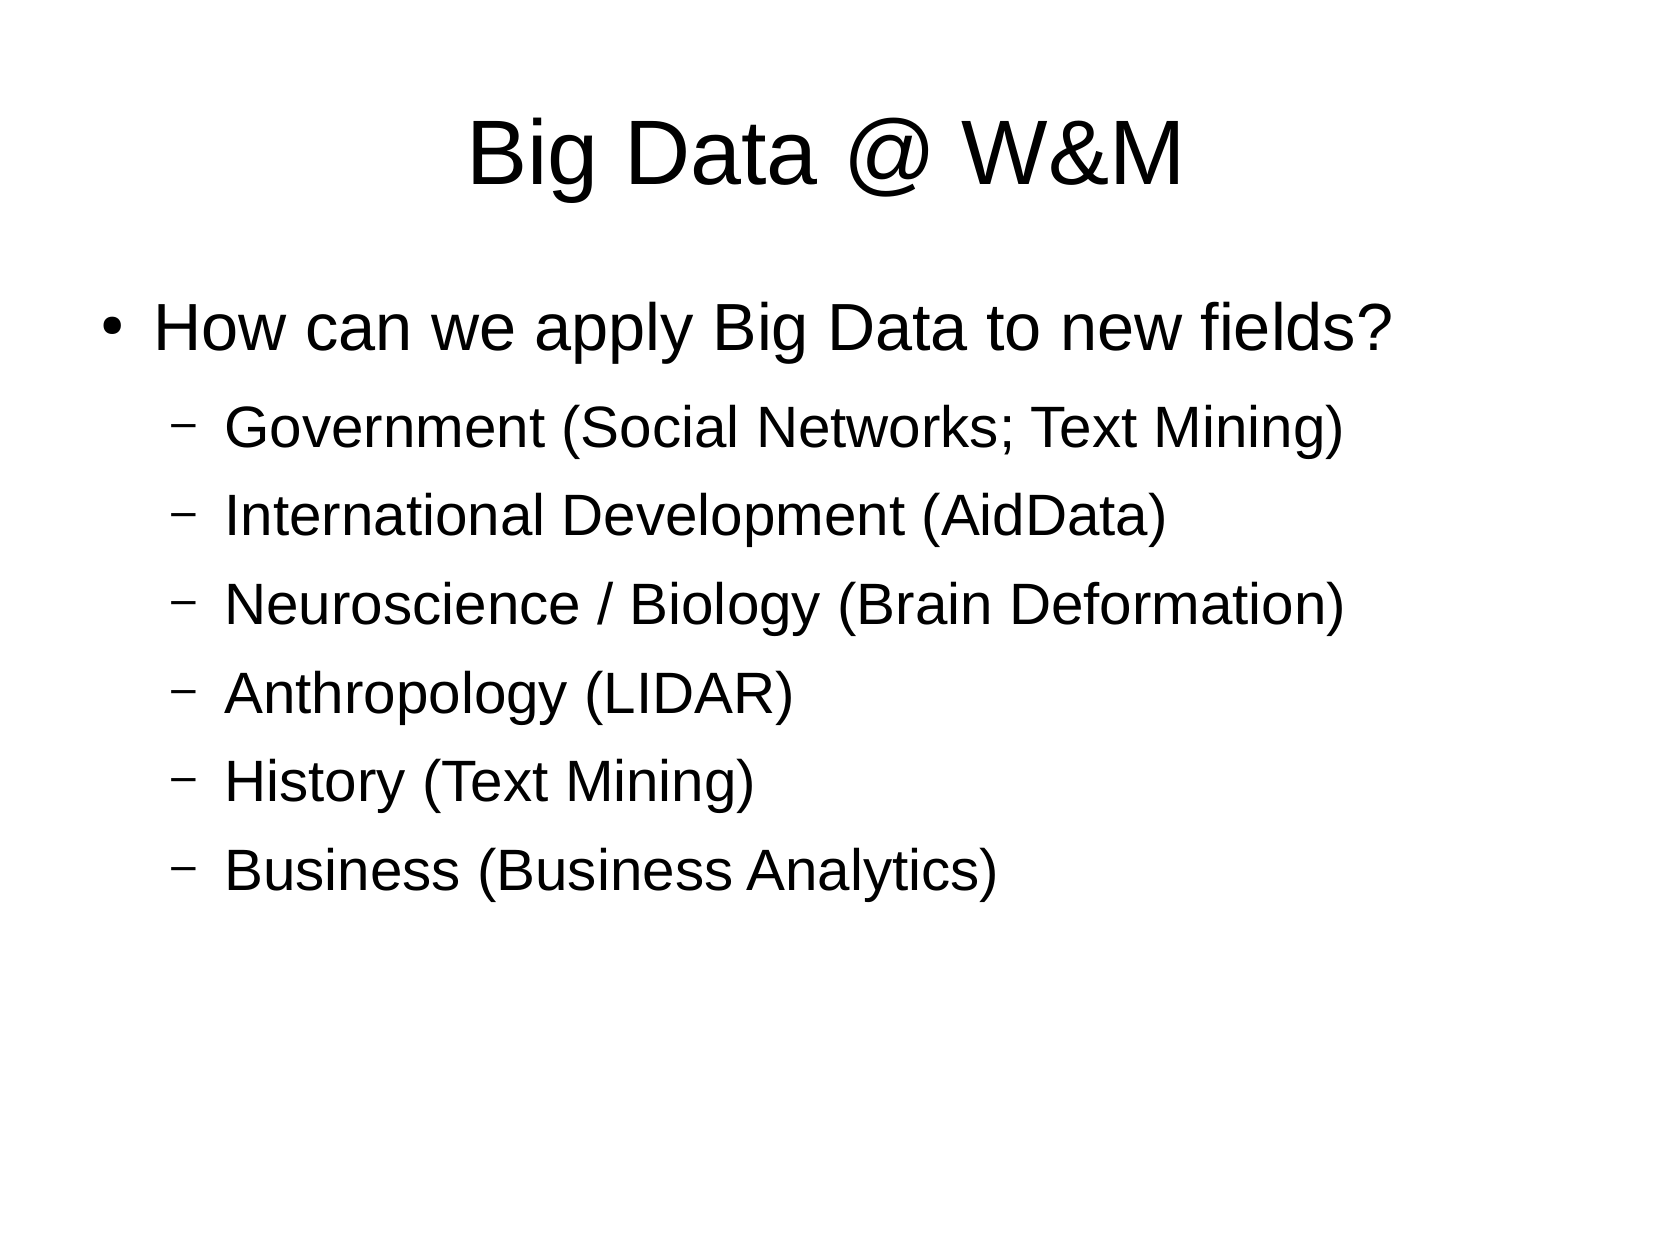

# Big Data @ W&M
How can we apply Big Data to new fields?
Government (Social Networks; Text Mining)
International Development (AidData)
Neuroscience / Biology (Brain Deformation)
Anthropology (LIDAR)
History (Text Mining)
Business (Business Analytics)